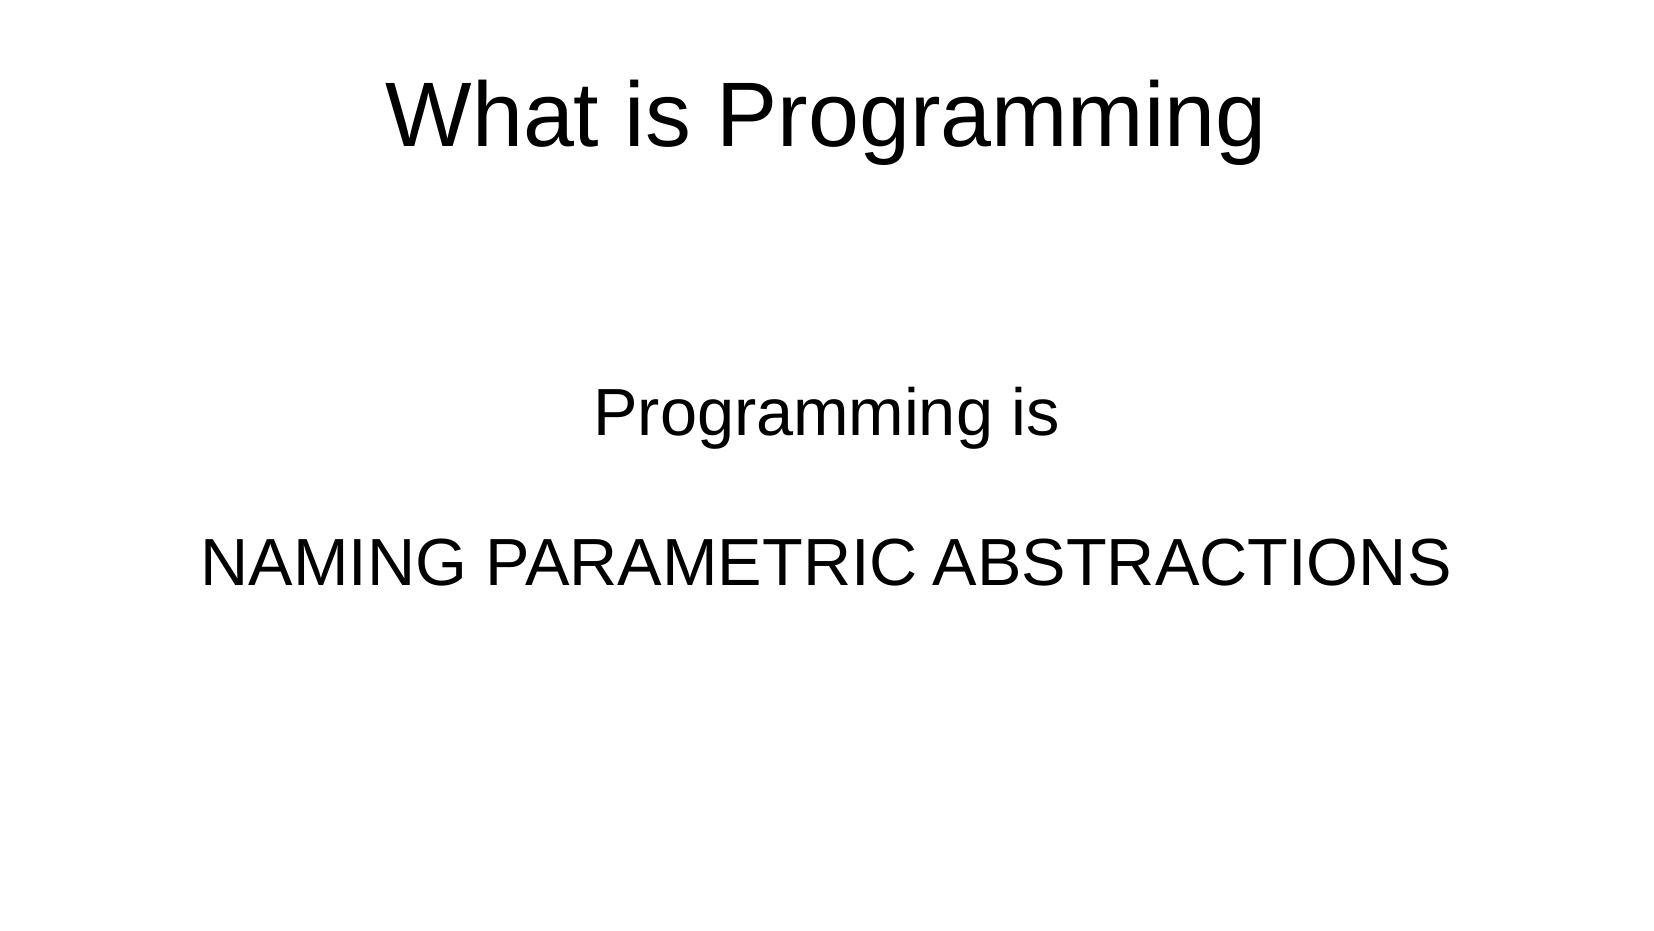

# What is Programming
Programming is
NAMING PARAMETRIC ABSTRACTIONS